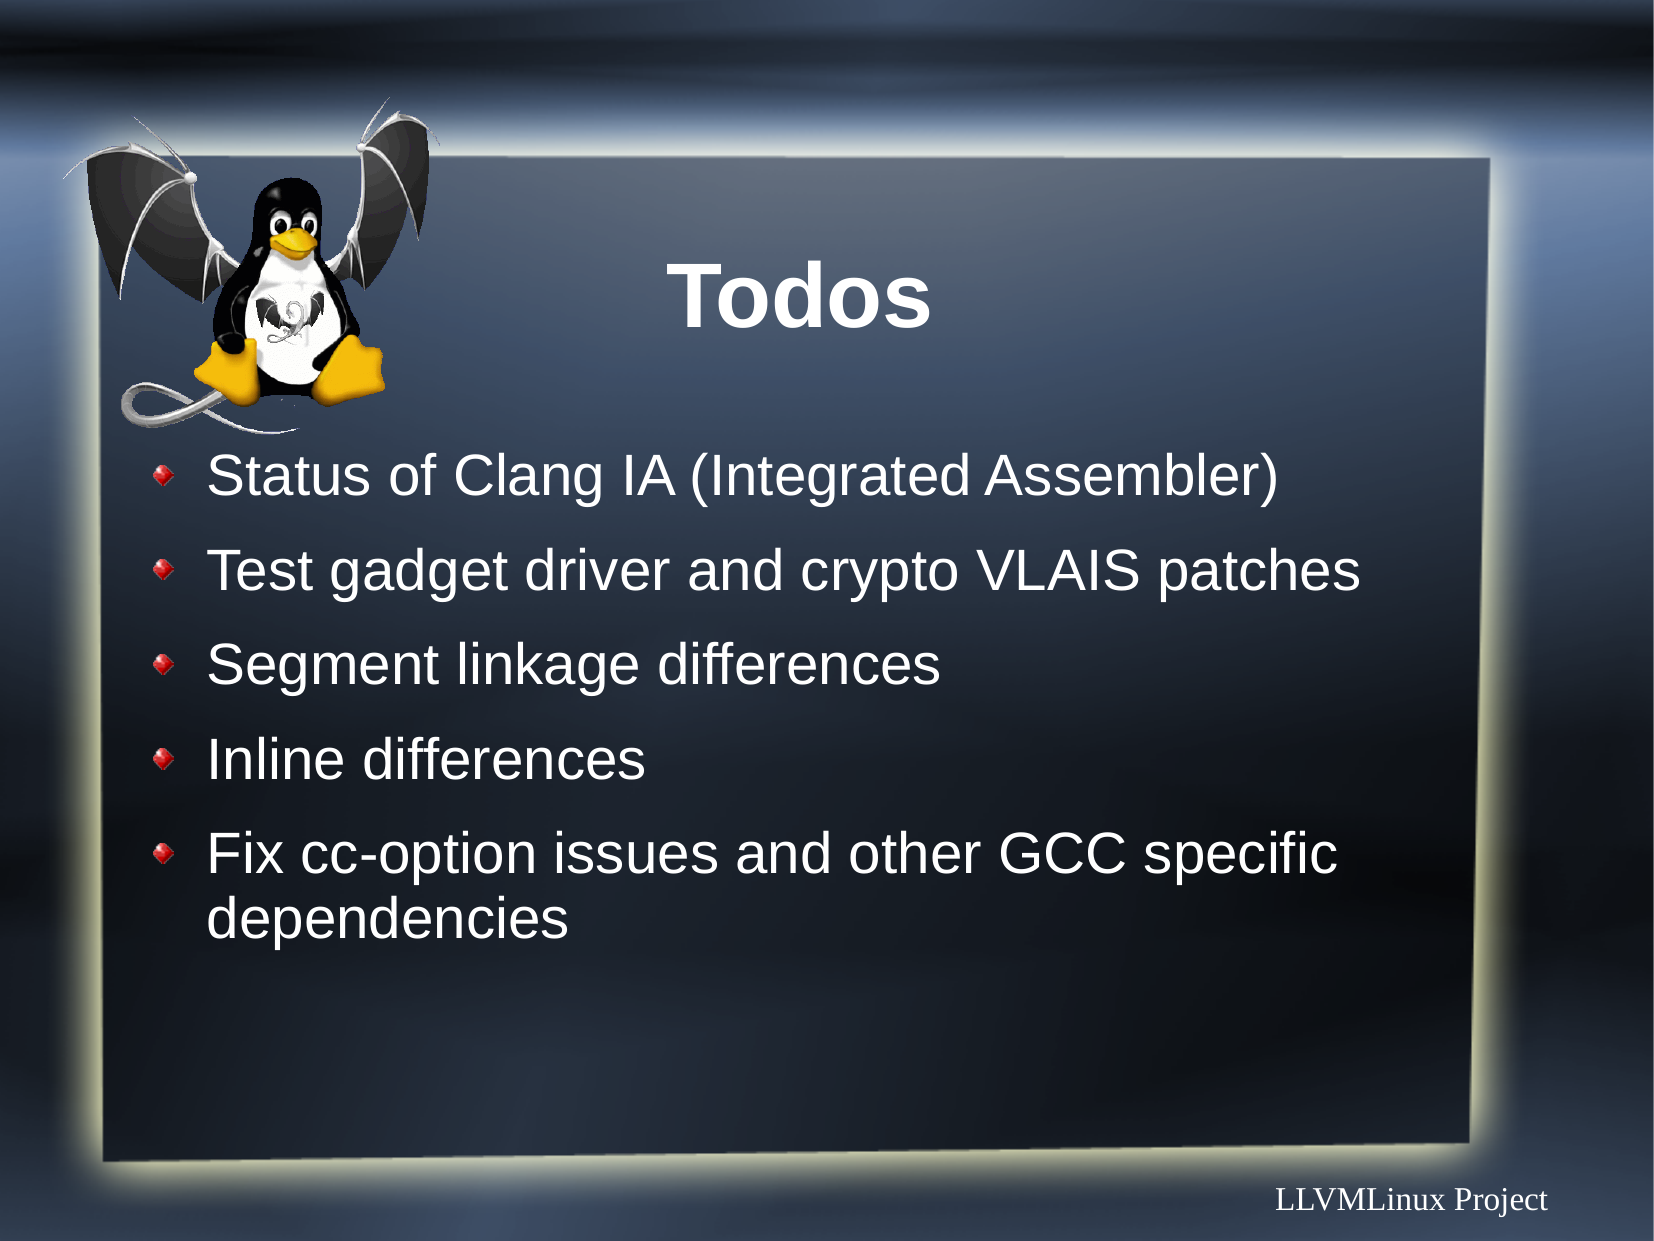

# Todos
Status of Clang IA (Integrated Assembler)
Test gadget driver and crypto VLAIS patches
Segment linkage differences
Inline differences
Fix cc-option issues and other GCC specific dependencies